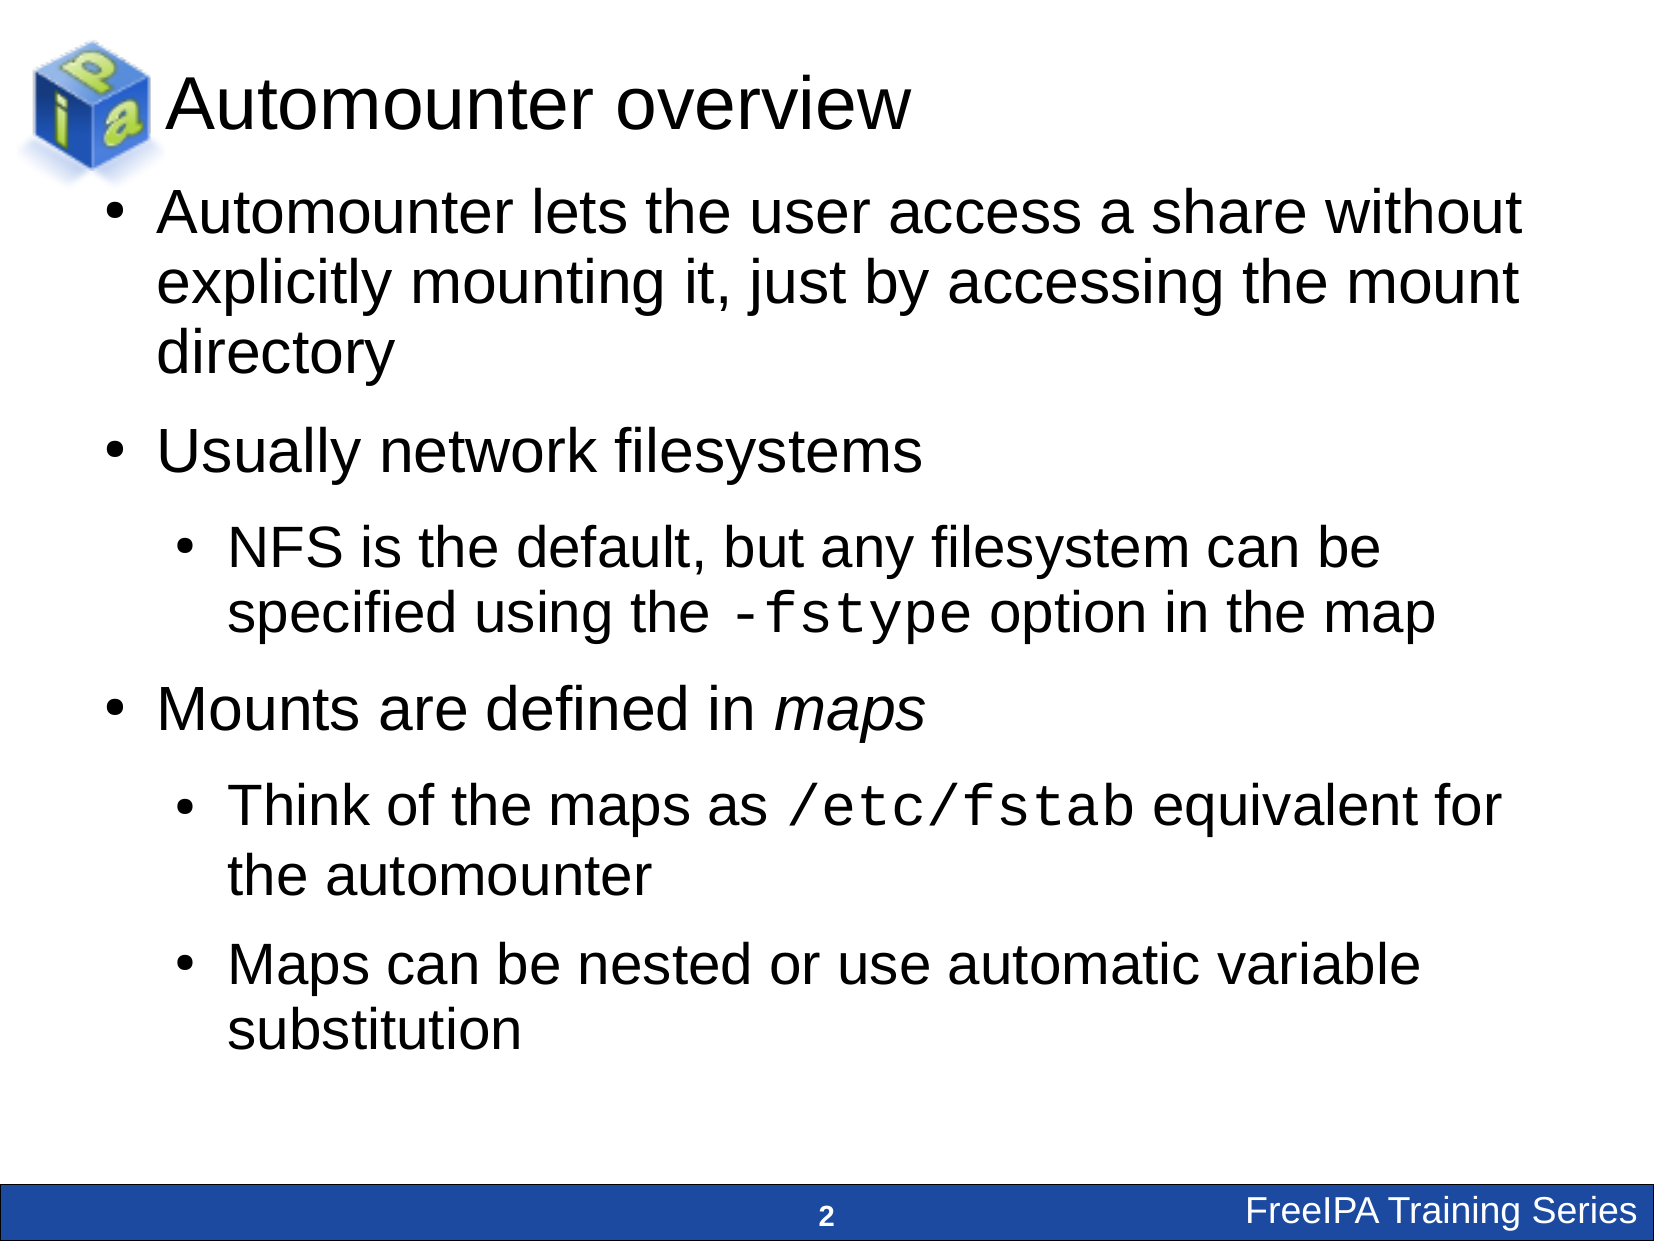

# Automounter overview
Automounter lets the user access a share without explicitly mounting it, just by accessing the mount directory
Usually network filesystems
NFS is the default, but any filesystem can be specified using the -fstype option in the map
Mounts are defined in maps
Think of the maps as /etc/fstab equivalent for the automounter
Maps can be nested or use automatic variable substitution
2